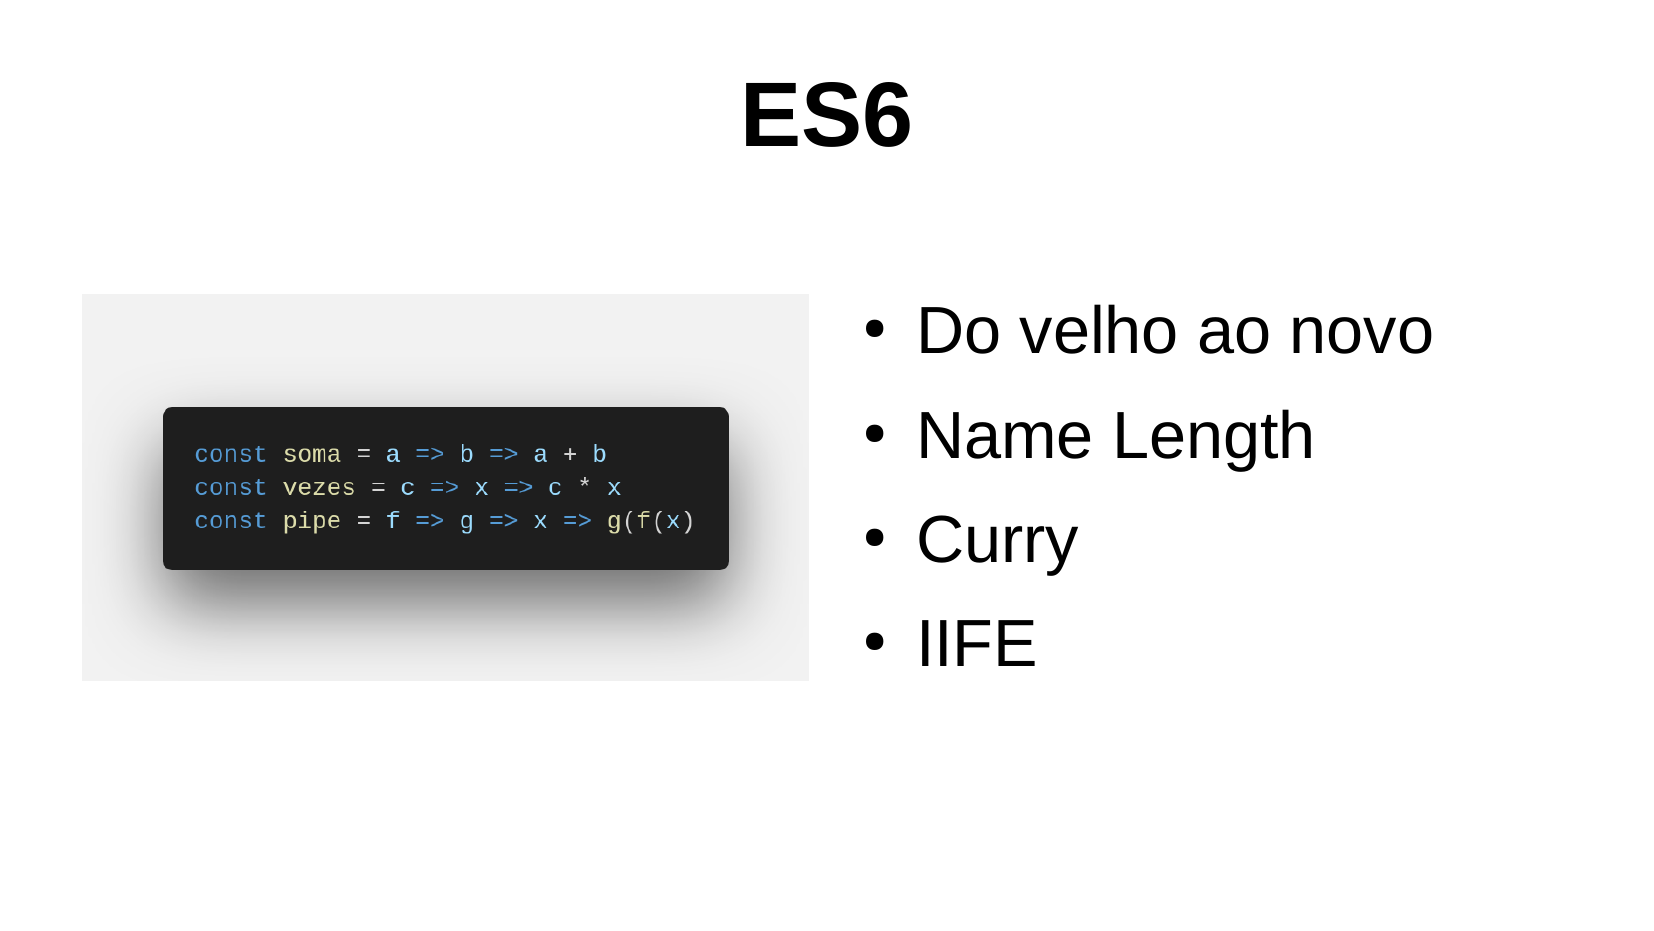

# ES6
Do velho ao novo
Name Length
Curry
IIFE